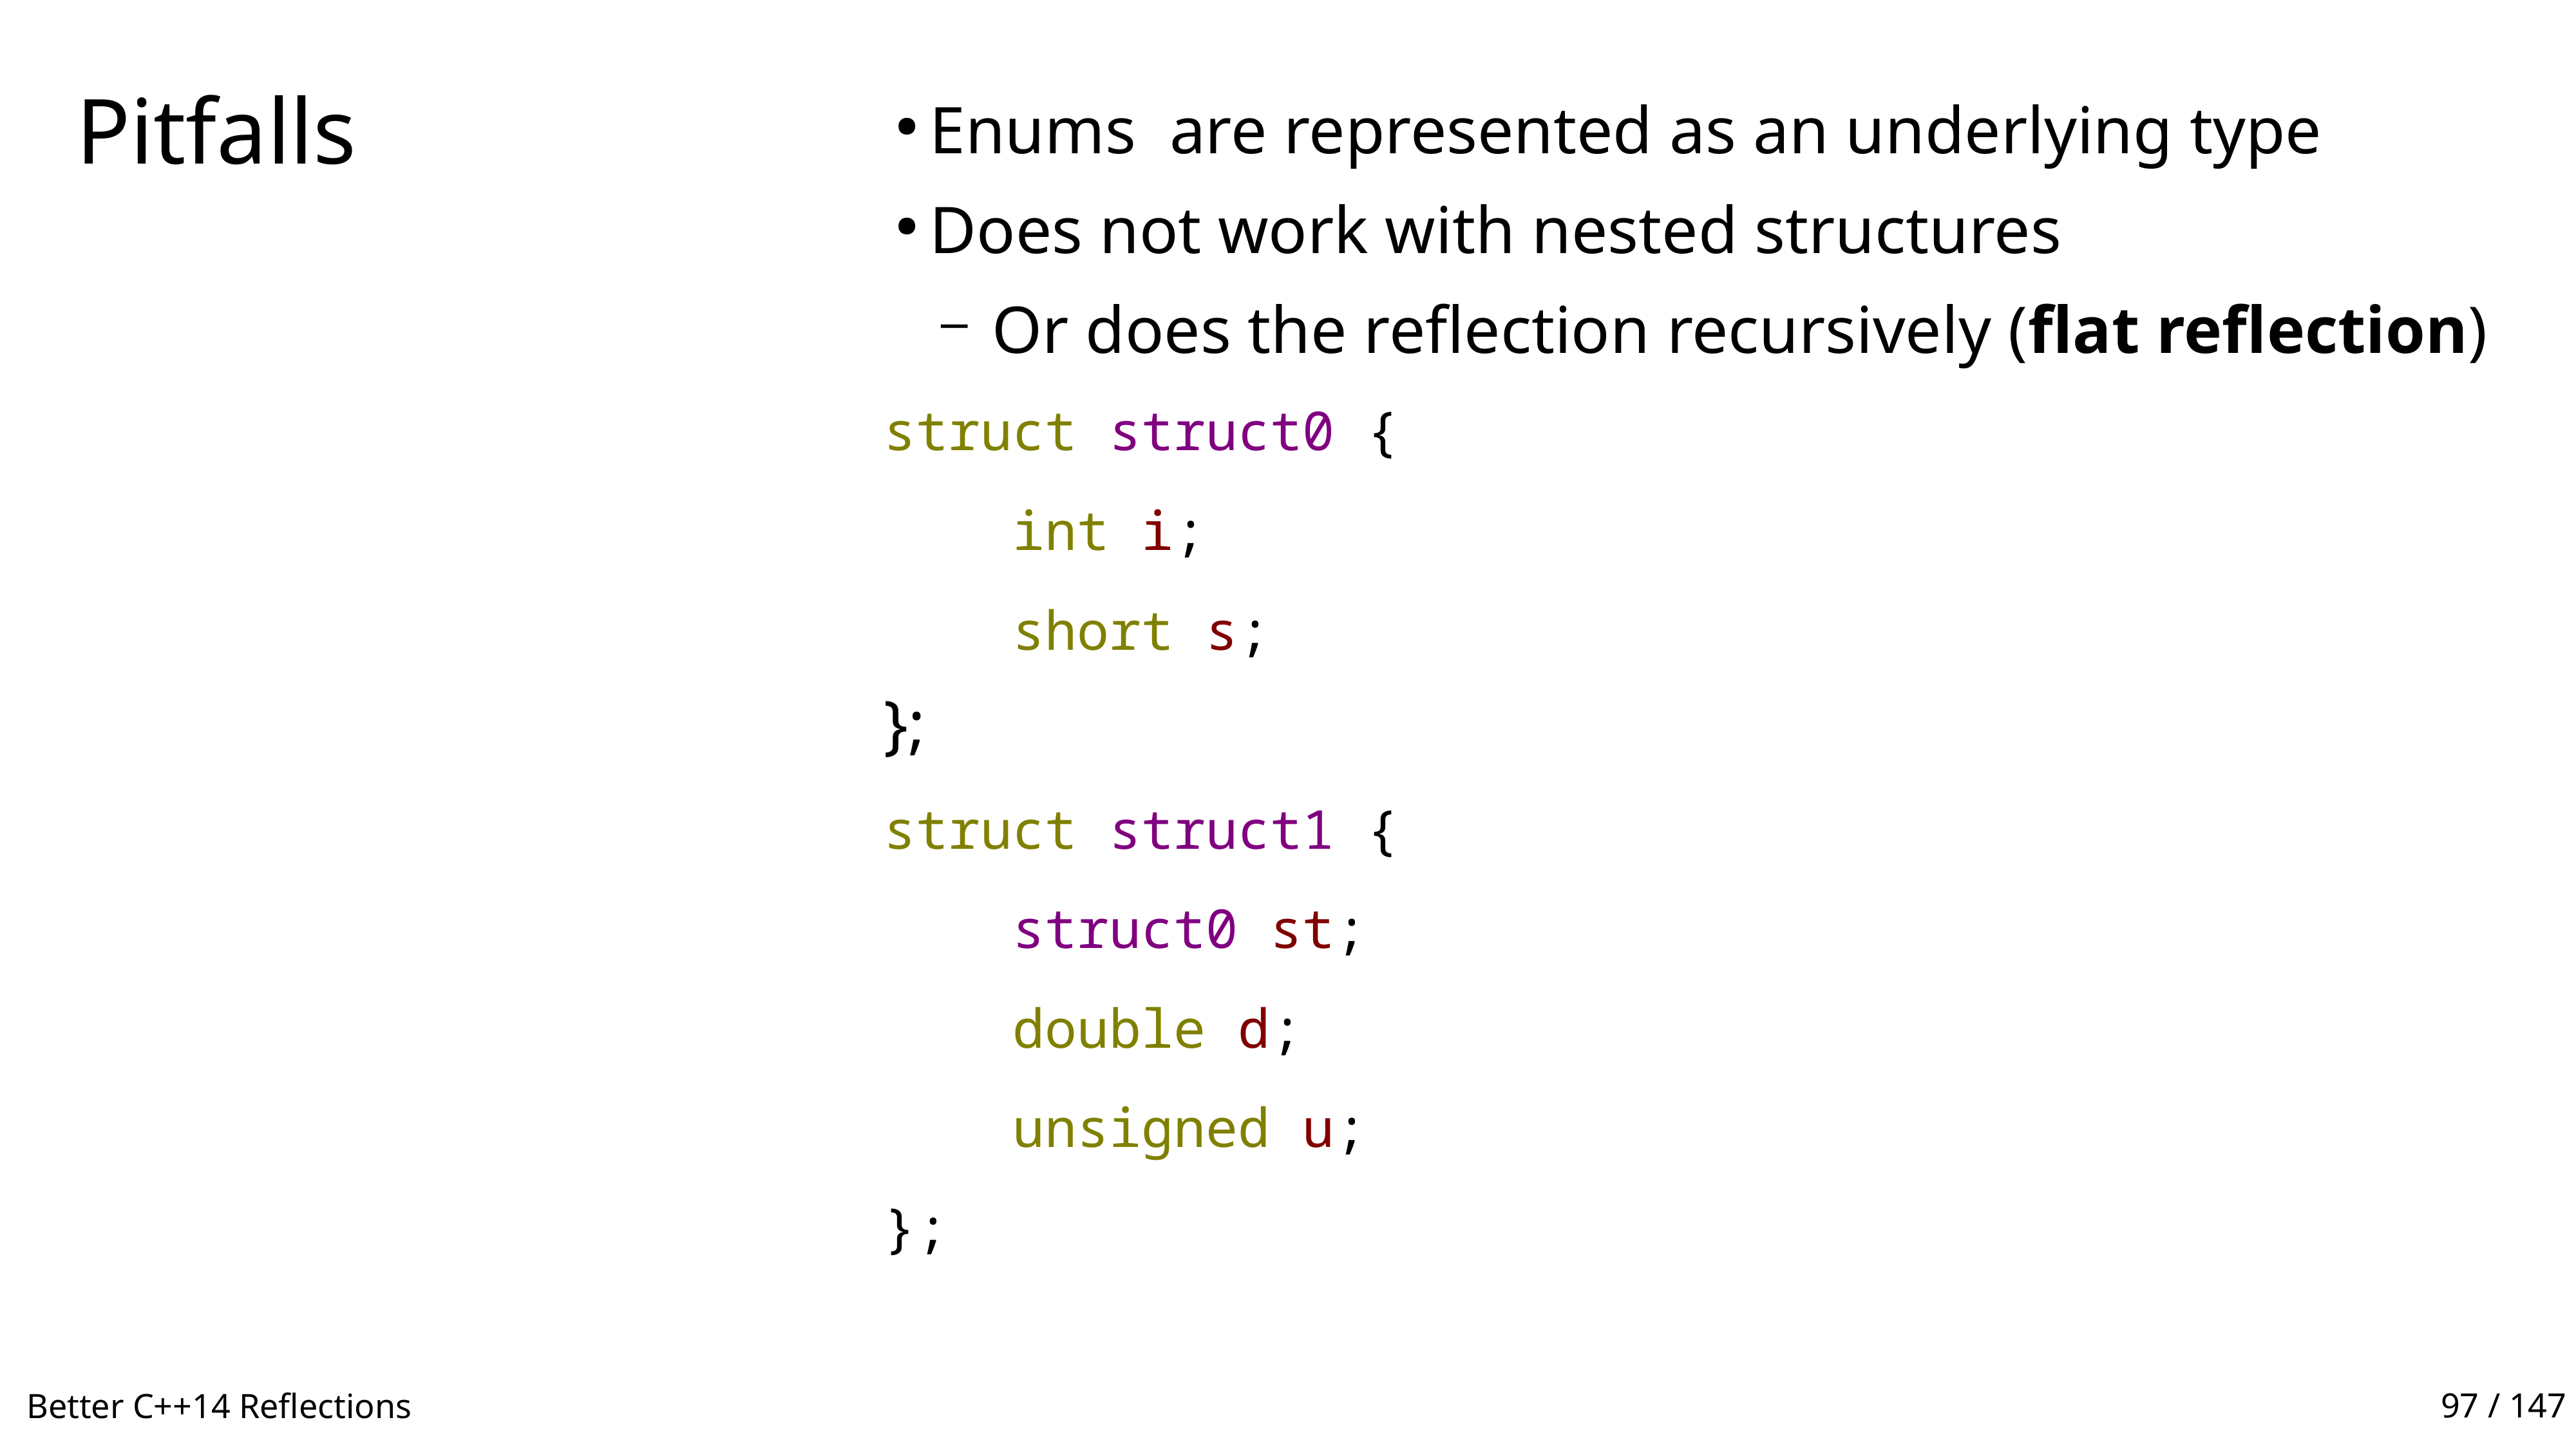

# Pitfalls
Enums are represented as an underlying type
Does not work with nested structures
 Or does the reflection recursively (flat reflection)
struct struct0 {
 int i;
 short s;
};
struct struct1 {
 struct0 st;
 double d;
 unsigned u;
};
Better C++14 Reflections